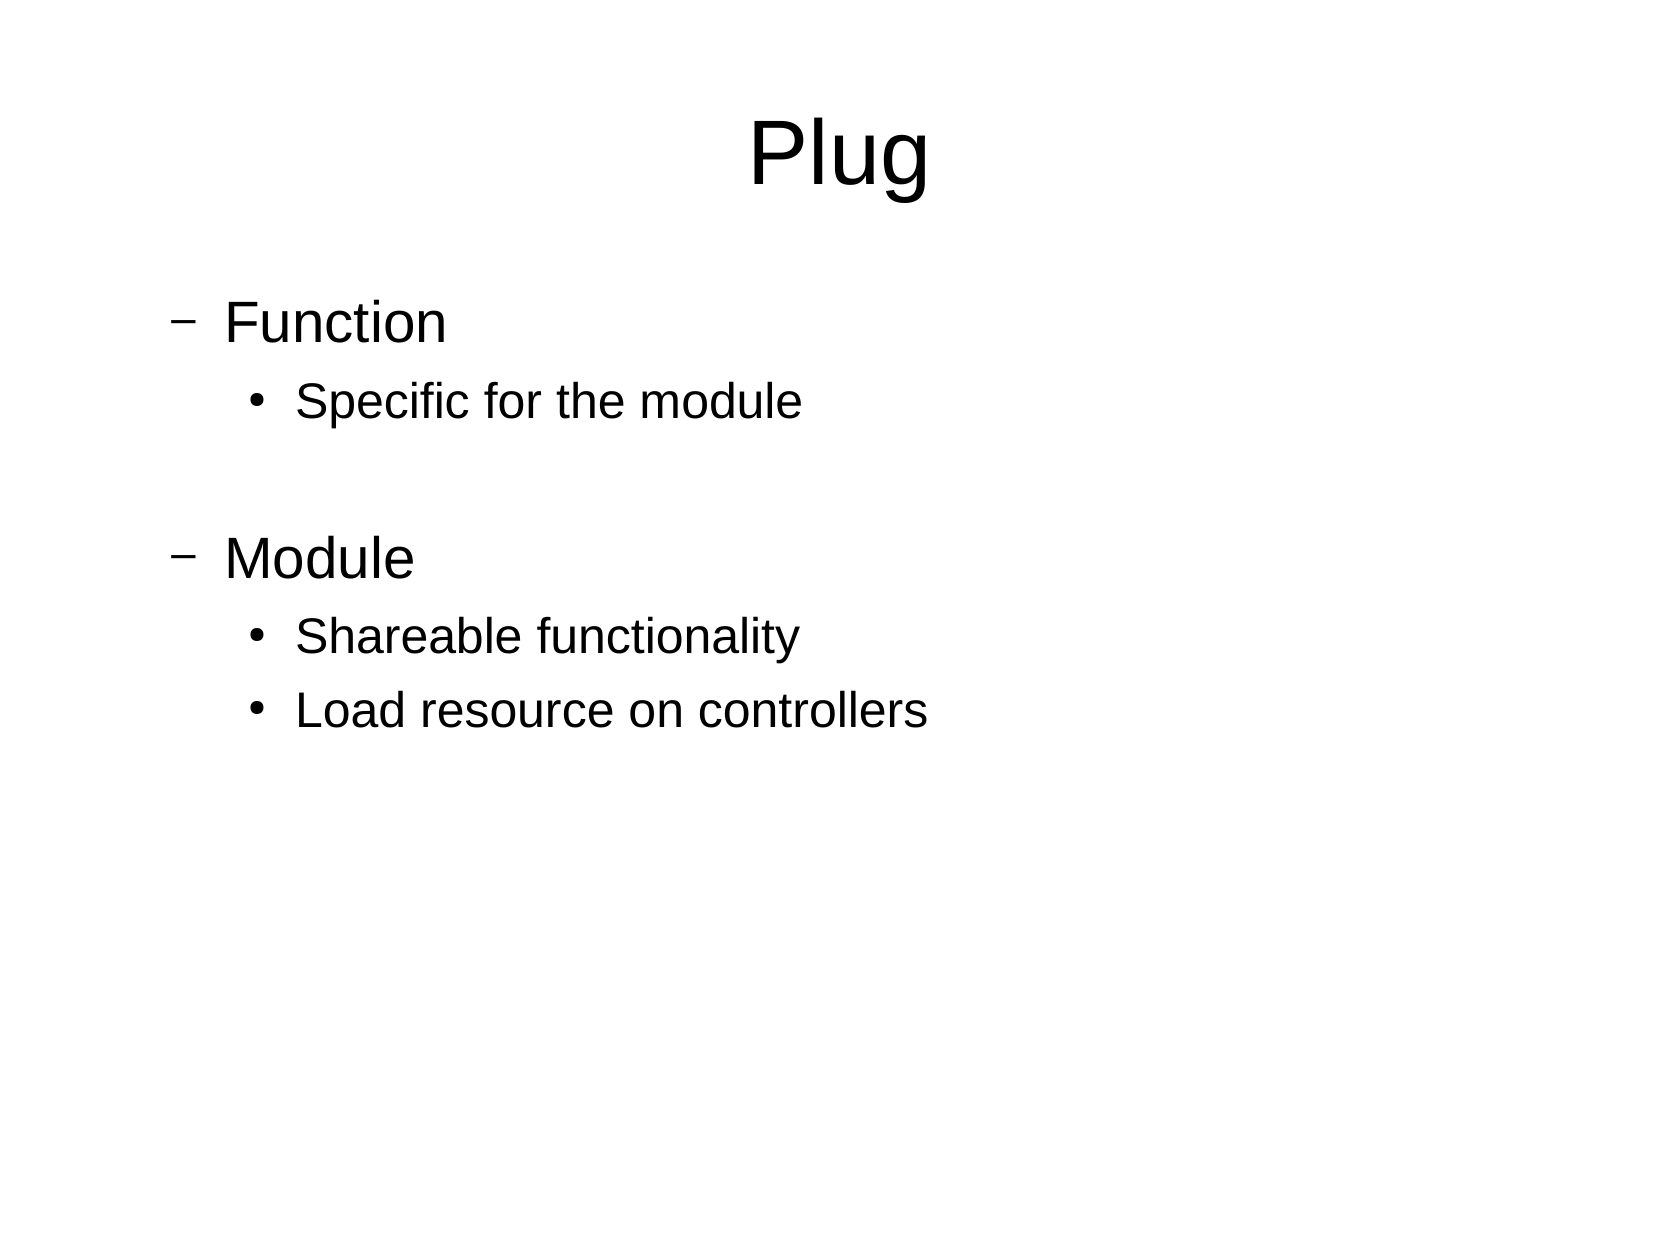

# Plug
Function
Specific for the module
Module
Shareable functionality
Load resource on controllers